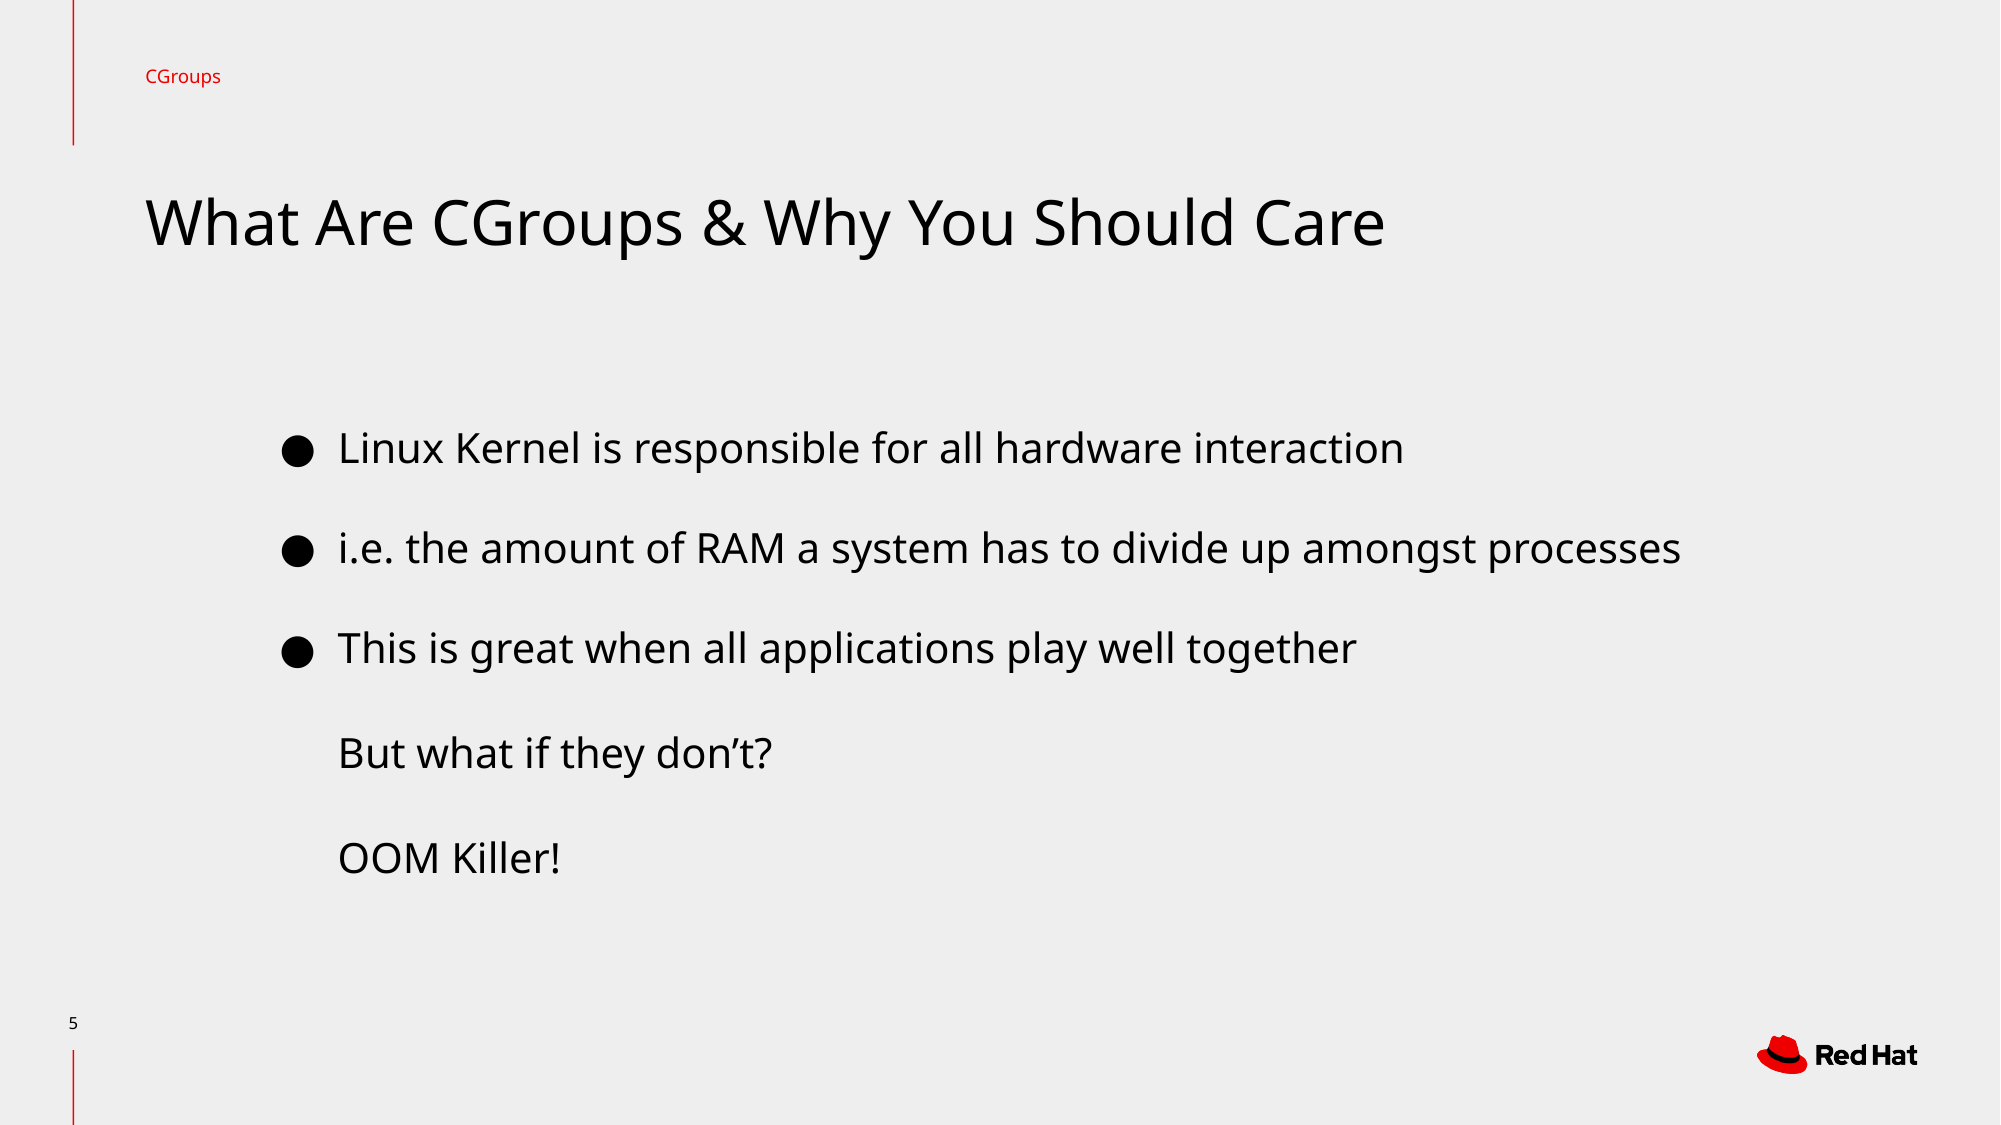

# CGroups
What Are CGroups & Why You Should Care
Linux Kernel is responsible for all hardware interaction
i.e. the amount of RAM a system has to divide up amongst processes
This is great when all applications play well together
But what if they don’t?
OOM Killer!